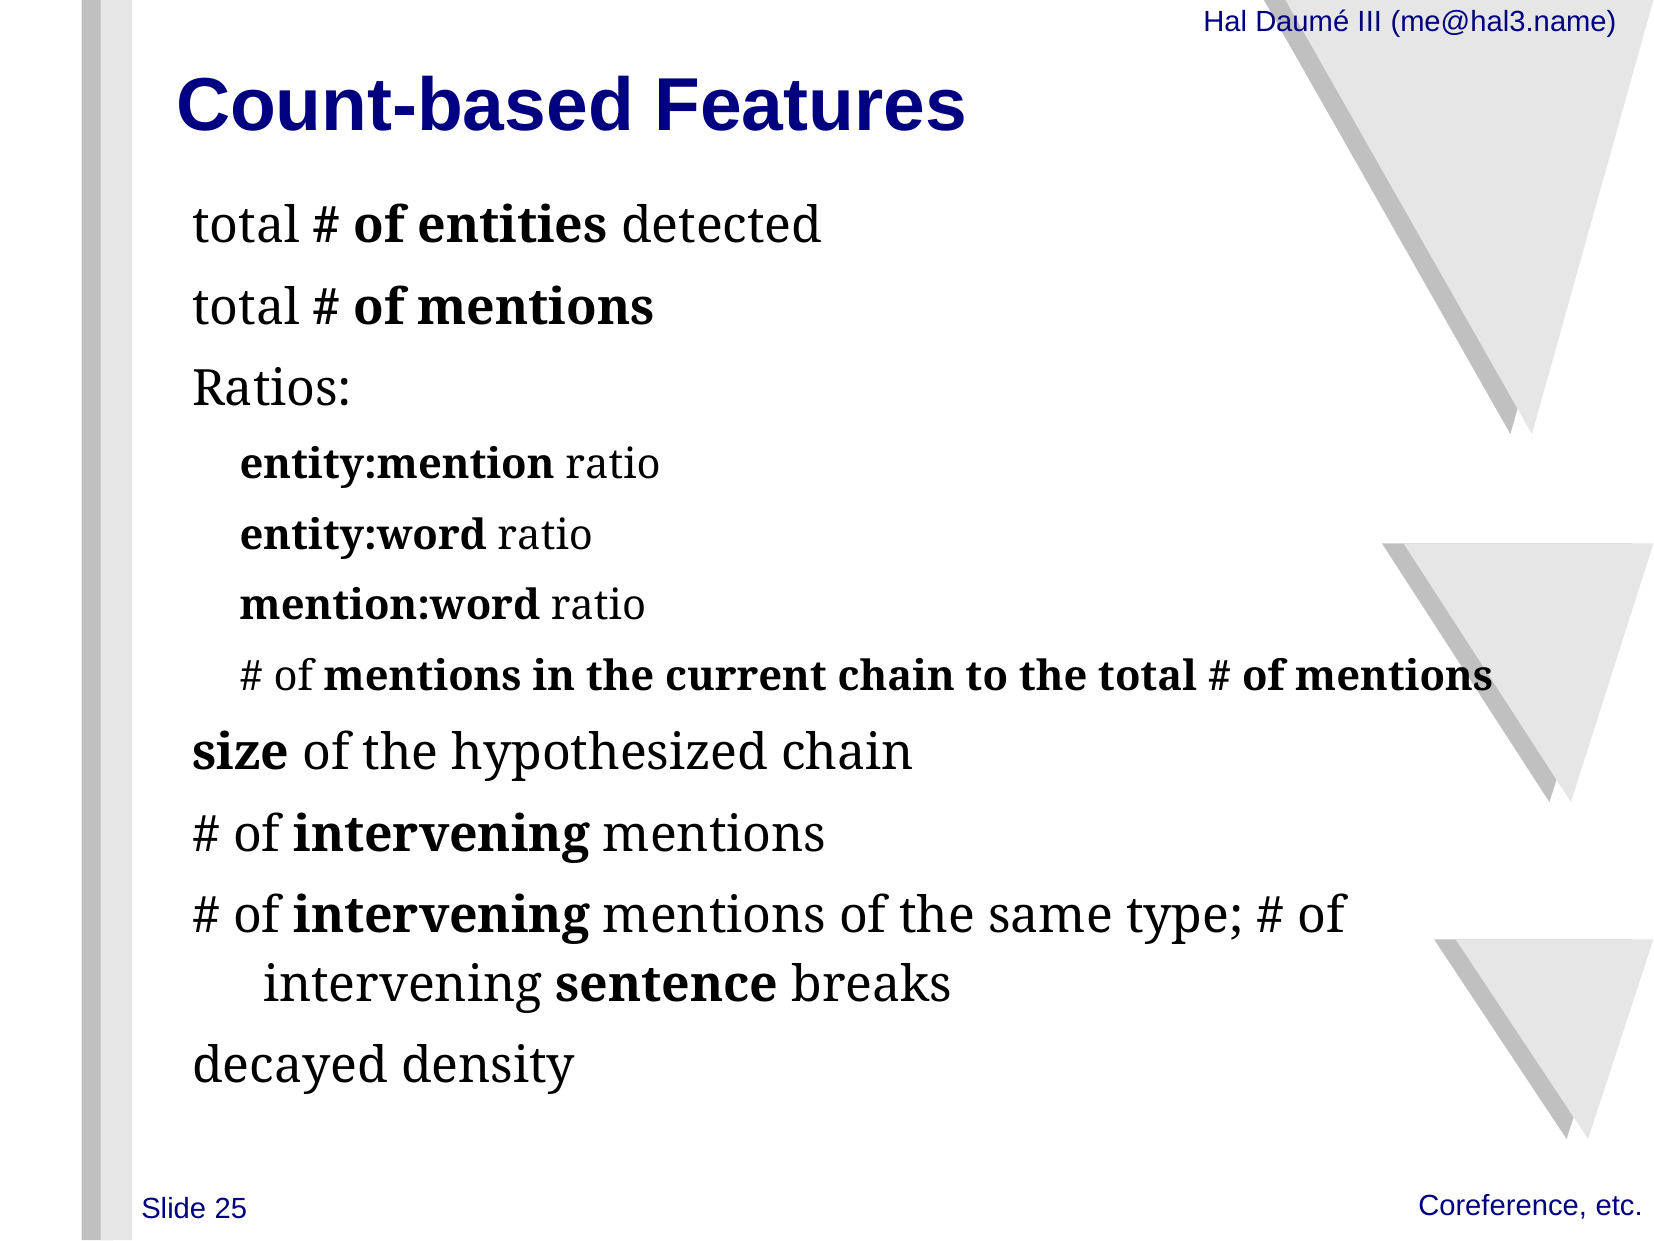

# Count-based Features
total # of entities detected
total # of mentions
Ratios:
entity:mention ratio
entity:word ratio
mention:word ratio
# of mentions in the current chain to the total # of mentions
size of the hypothesized chain
# of intervening mentions
# of intervening mentions of the same type; # of intervening sentence breaks
decayed density